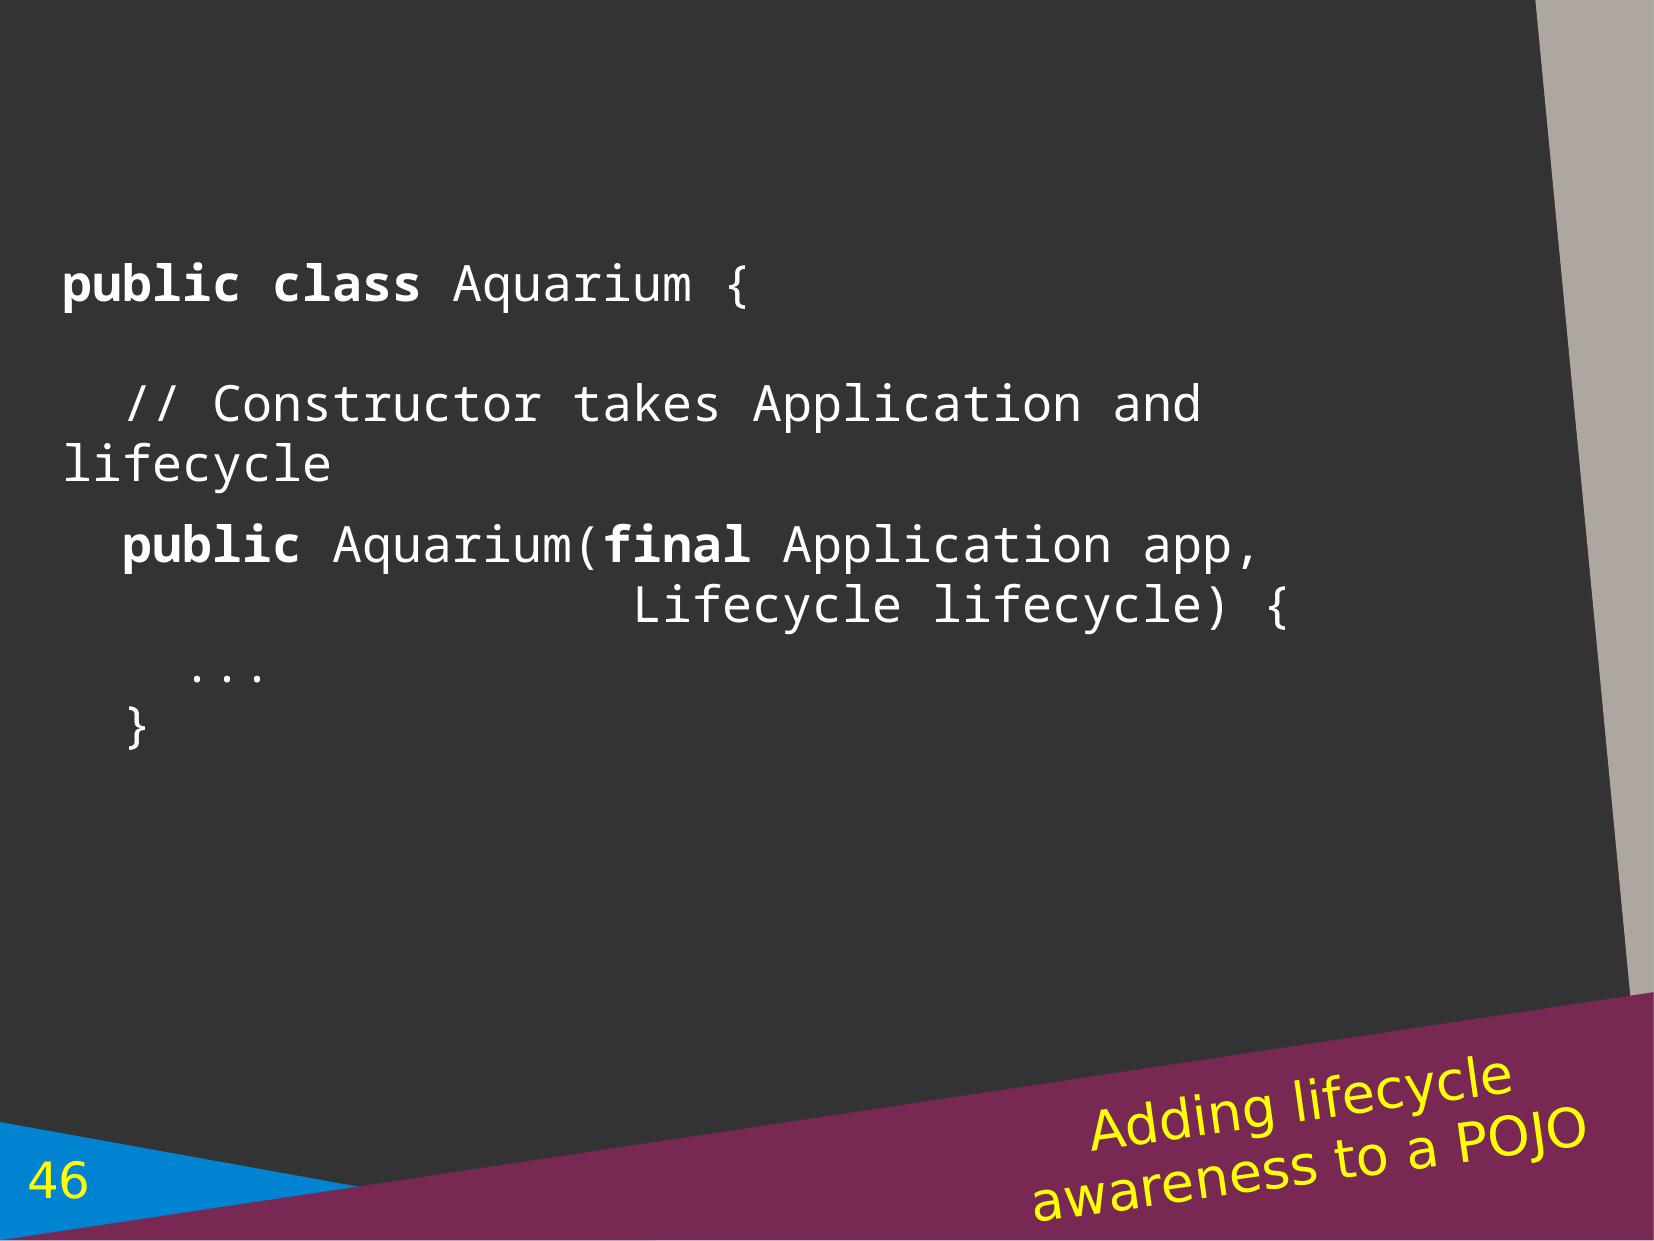

public class Aquarium {
 // Constructor takes Application and lifecycle
 public Aquarium(final Application app,
 Lifecycle lifecycle) {
 ...
 }
# Adding lifecycle awareness to a POJO
46